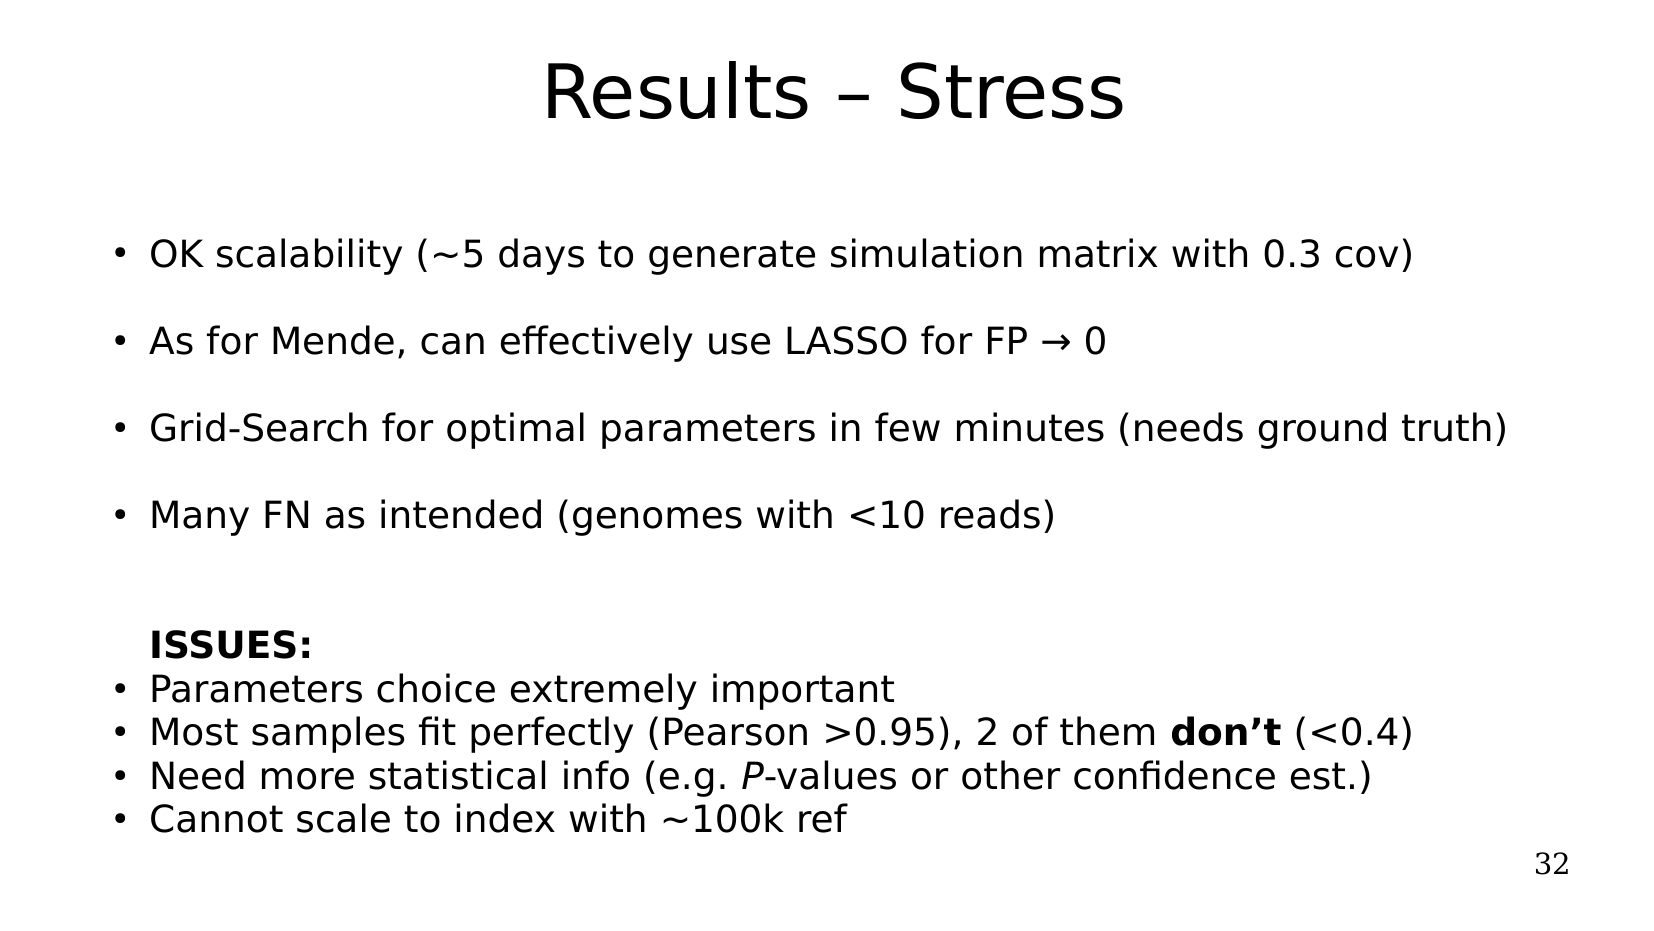

# Results – Stress
OK scalability (~5 days to generate simulation matrix with 0.3 cov)
As for Mende, can effectively use LASSO for FP → 0
Grid-Search for optimal parameters in few minutes (needs ground truth)
Many FN as intended (genomes with <10 reads)
ISSUES:
Parameters choice extremely important
Most samples fit perfectly (Pearson >0.95), 2 of them don’t (<0.4)
Need more statistical info (e.g. P-values or other confidence est.)
Cannot scale to index with ~100k ref
32